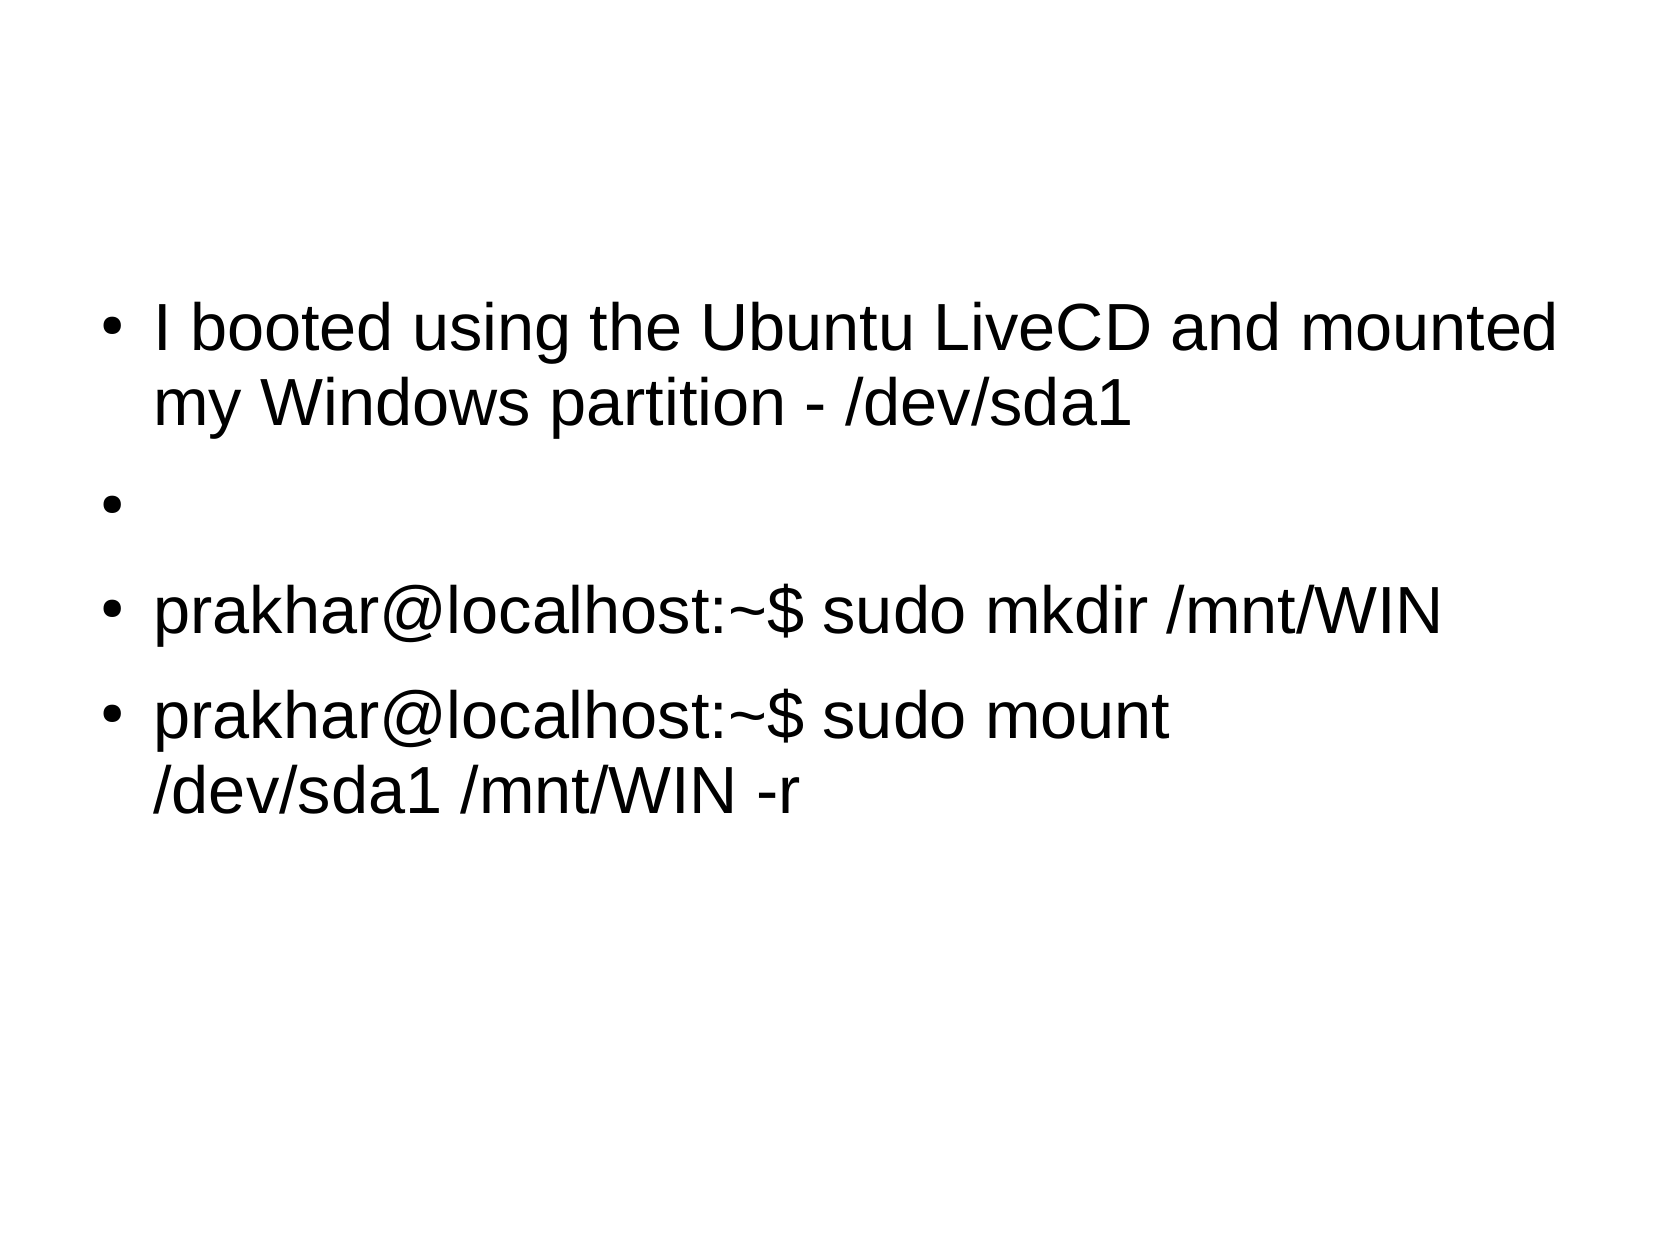

#
I booted using the Ubuntu LiveCD and mounted my Windows partition - /dev/sda1
prakhar@localhost:~$ sudo mkdir /mnt/WIN
prakhar@localhost:~$ sudo mount /dev/sda1 /mnt/WIN -r